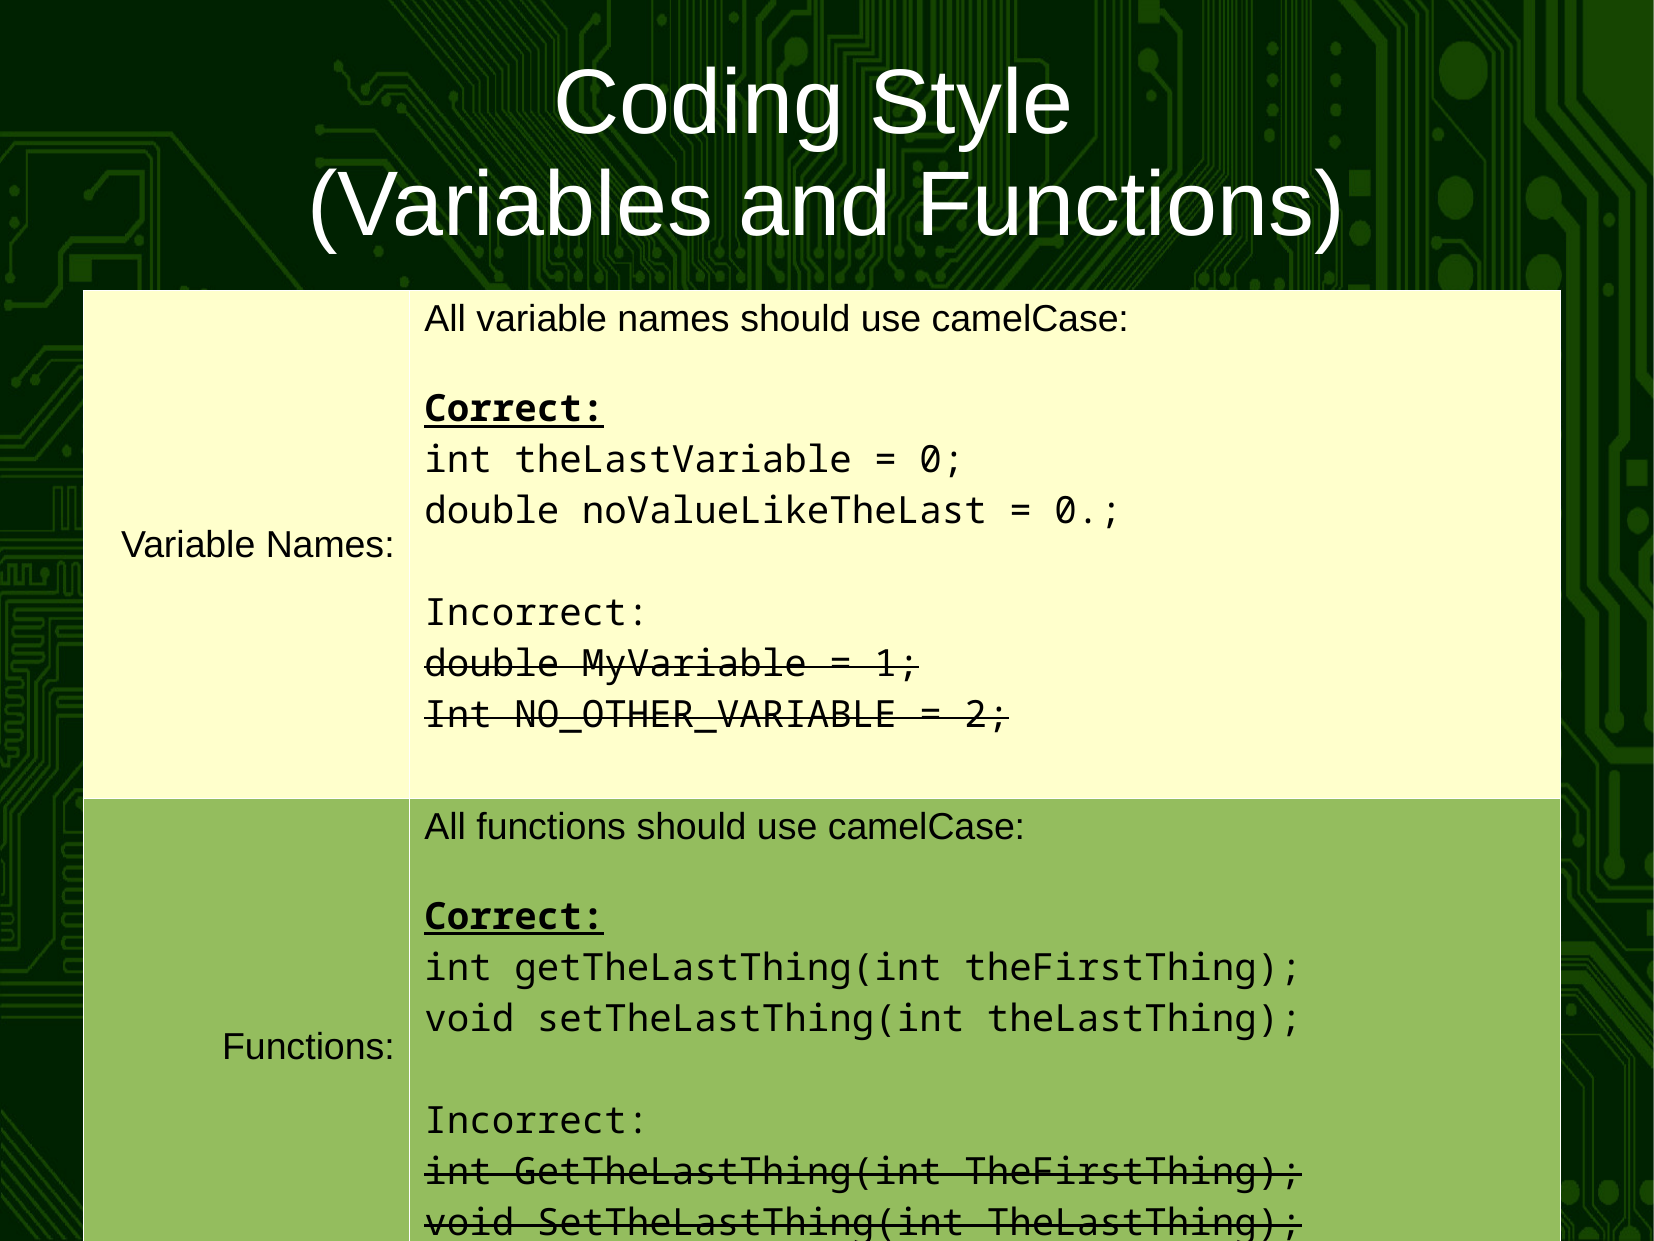

# Coding Style (Variables and Functions)
| Variable Names: | All variable names should use camelCase: Correct: int theLastVariable = 0; double noValueLikeTheLast = 0.; Incorrect: double MyVariable = 1; Int NO\_OTHER\_VARIABLE = 2; |
| --- | --- |
| Functions: | All functions should use camelCase: Correct: int getTheLastThing(int theFirstThing); void setTheLastThing(int theLastThing); Incorrect: int GetTheLastThing(int TheFirstThing); void SetTheLastThing(int TheLastThing); |